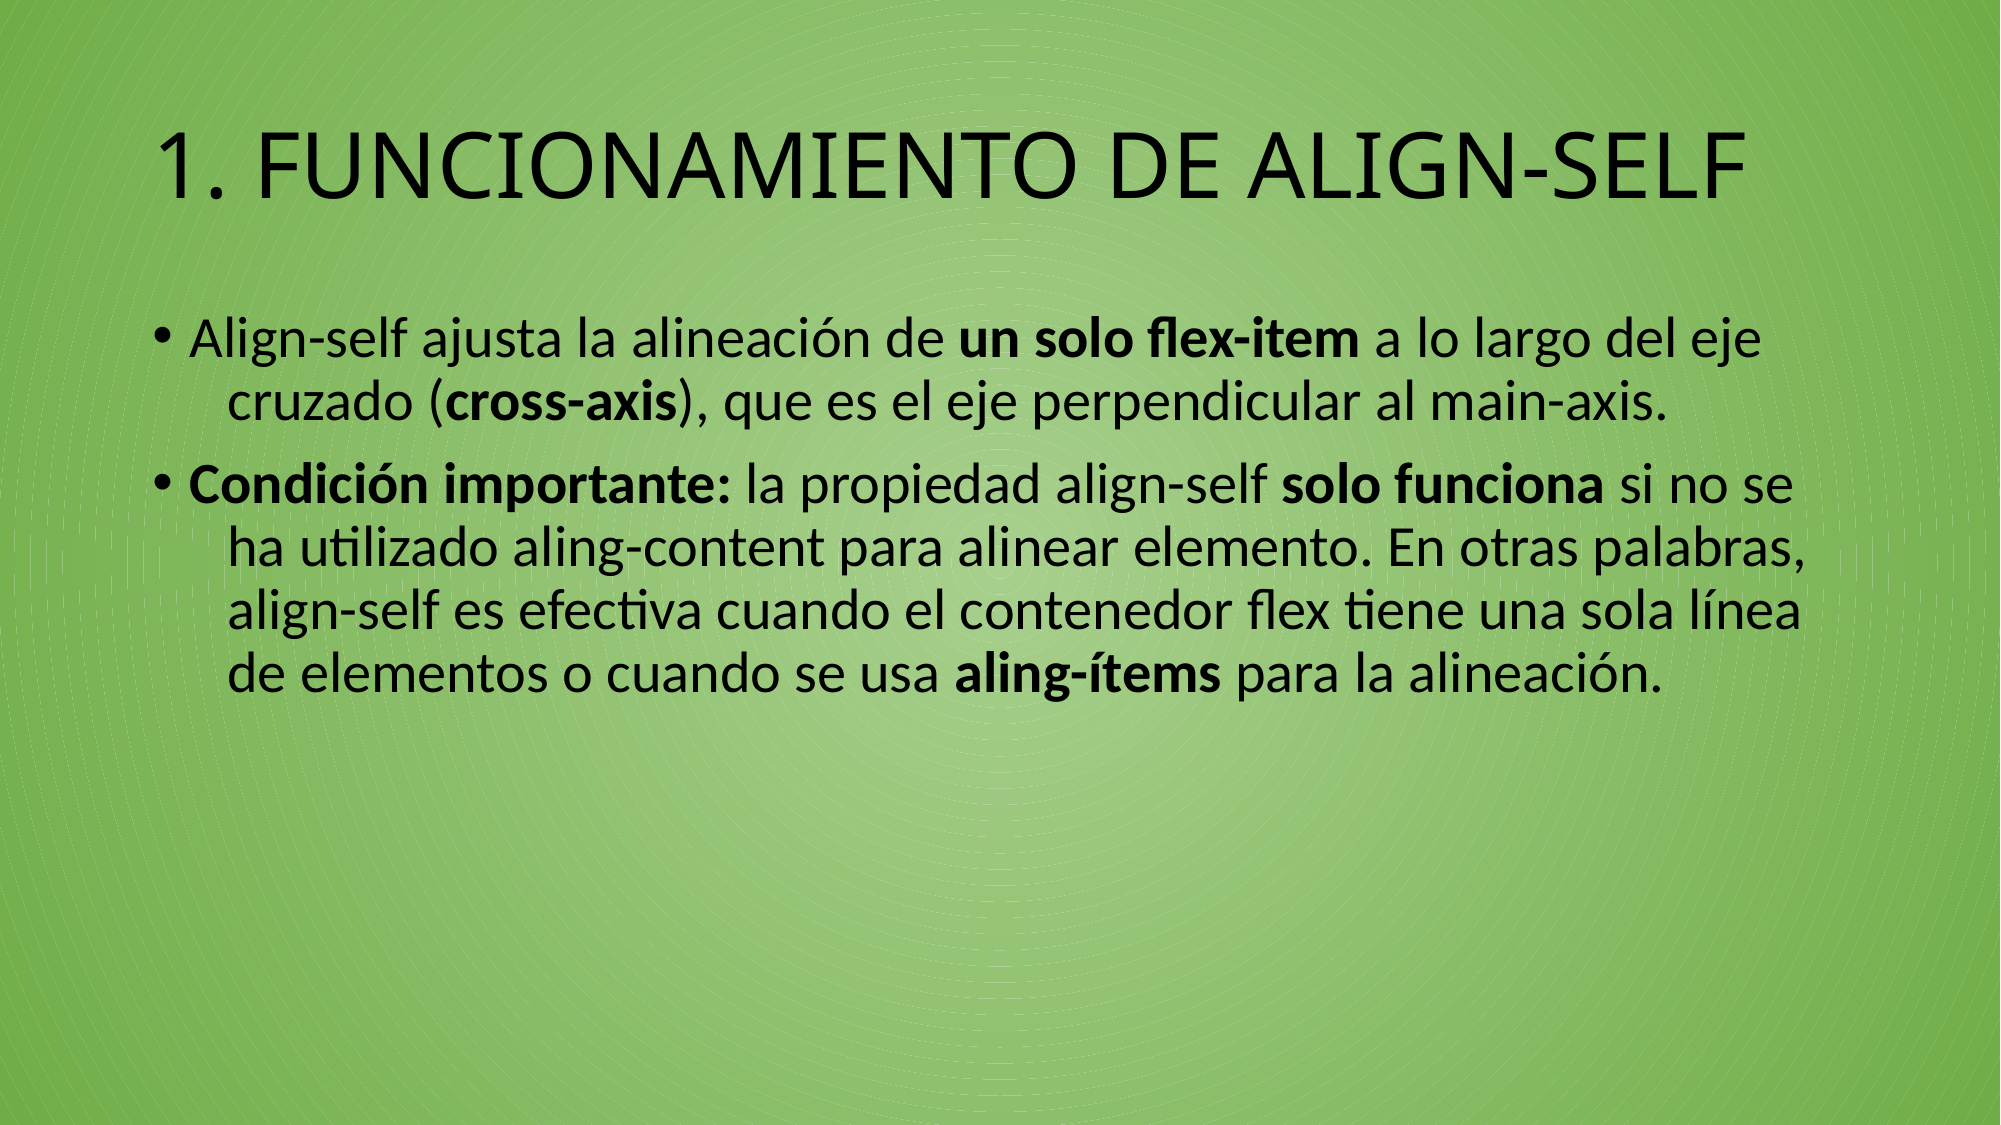

# 1. FUNCIONAMIENTO DE ALIGN-SELF
Align-self ajusta la alineación de un solo flex-item a lo largo del eje cruzado (cross-axis), que es el eje perpendicular al main-axis.
Condición importante: la propiedad align-self solo funciona si no se ha utilizado aling-content para alinear elemento. En otras palabras, align-self es efectiva cuando el contenedor flex tiene una sola línea de elementos o cuando se usa aling-ítems para la alineación.